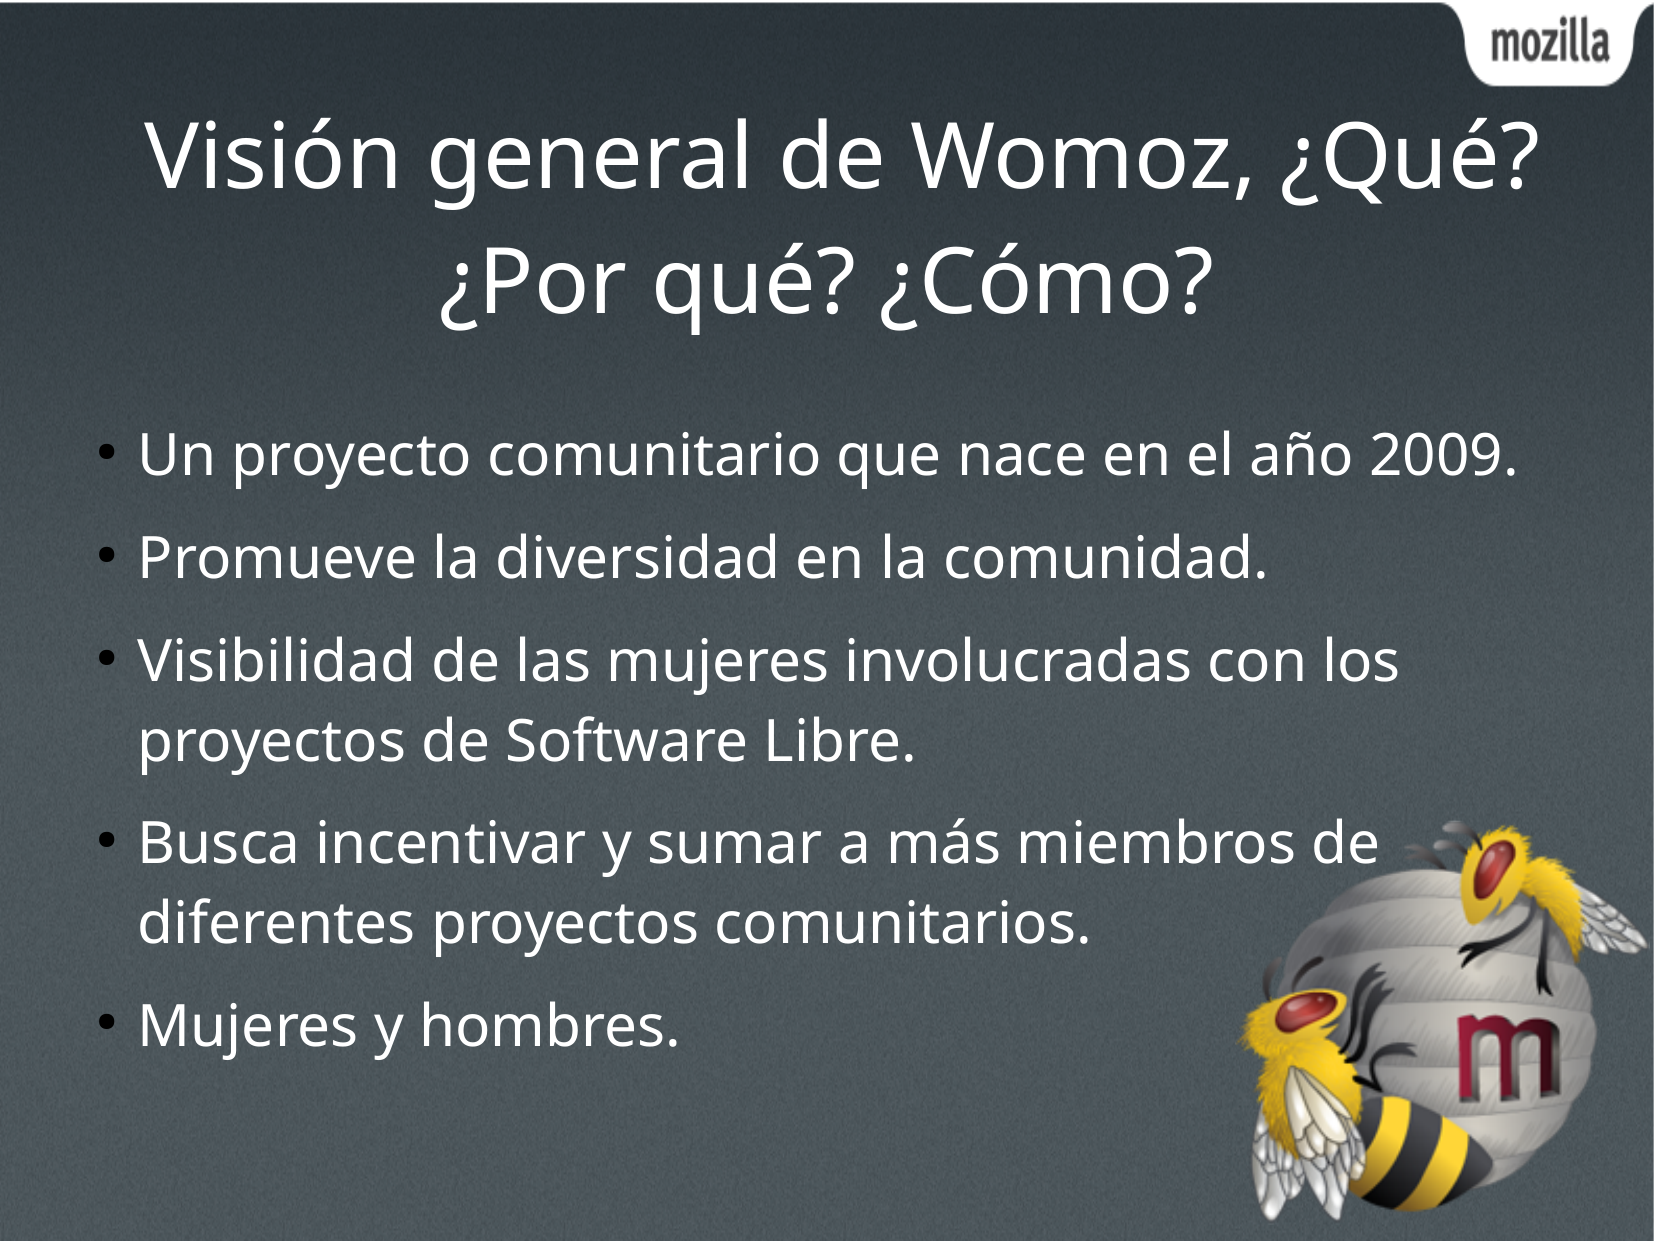

# Visión general de Womoz, ¿Qué? ¿Por qué? ¿Cómo?
Un proyecto comunitario que nace en el año 2009.
Promueve la diversidad en la comunidad.
Visibilidad de las mujeres involucradas con los proyectos de Software Libre.
Busca incentivar y sumar a más miembros de diferentes proyectos comunitarios.
Mujeres y hombres.